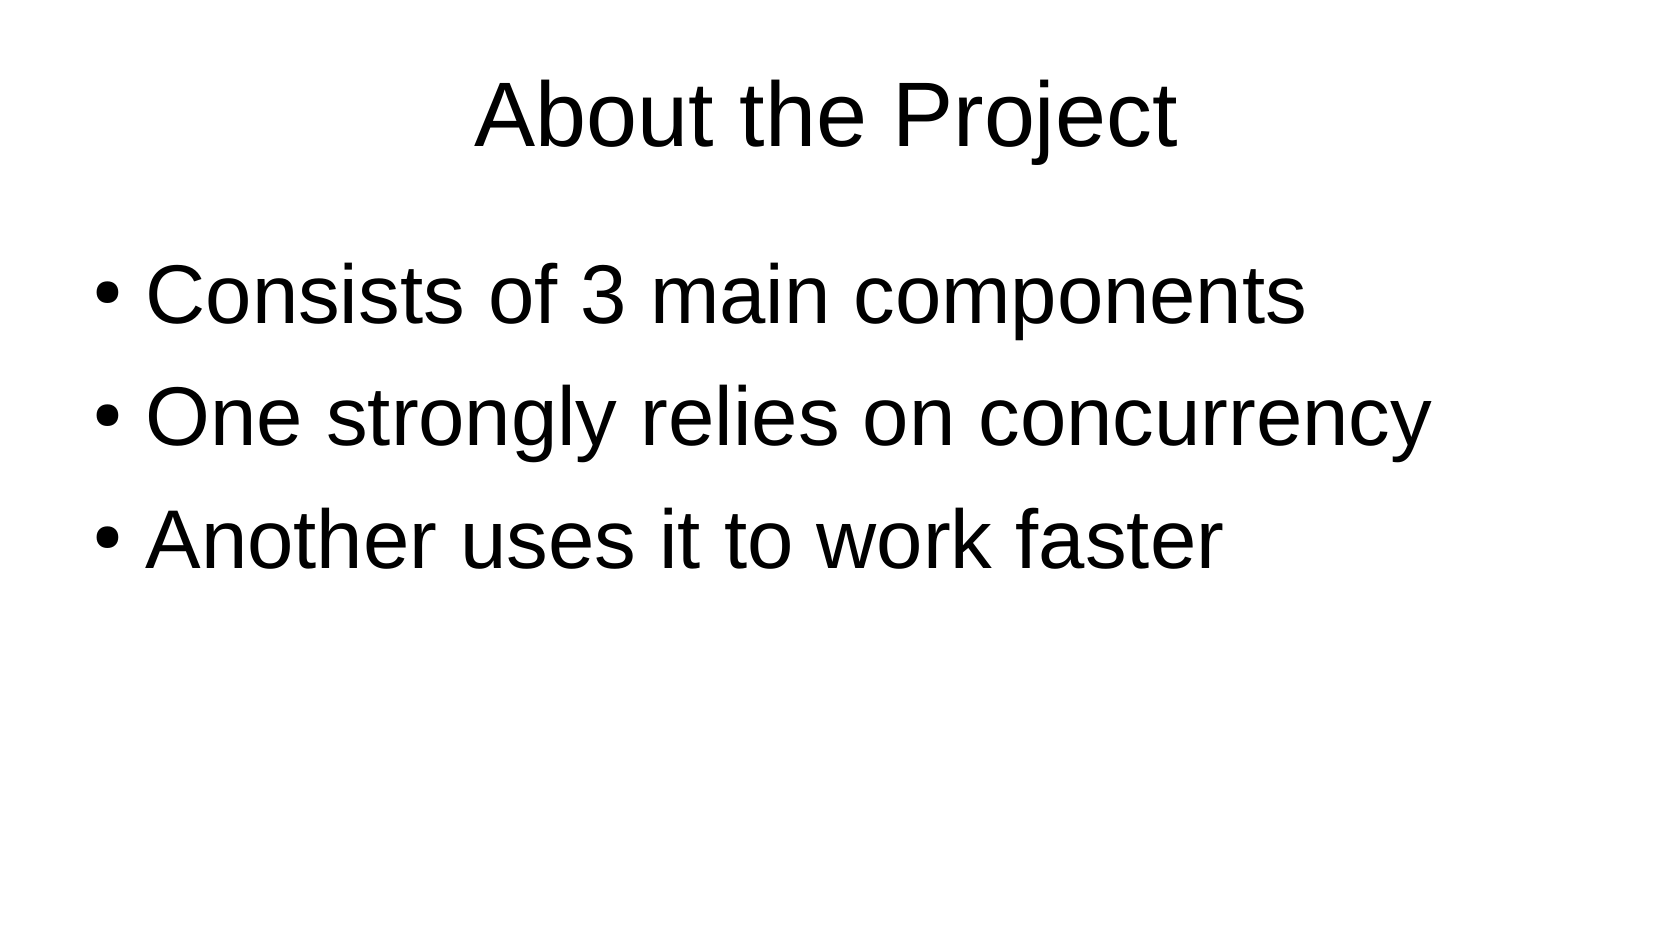

# About the Project
Consists of 3 main components
One strongly relies on concurrency
Another uses it to work faster